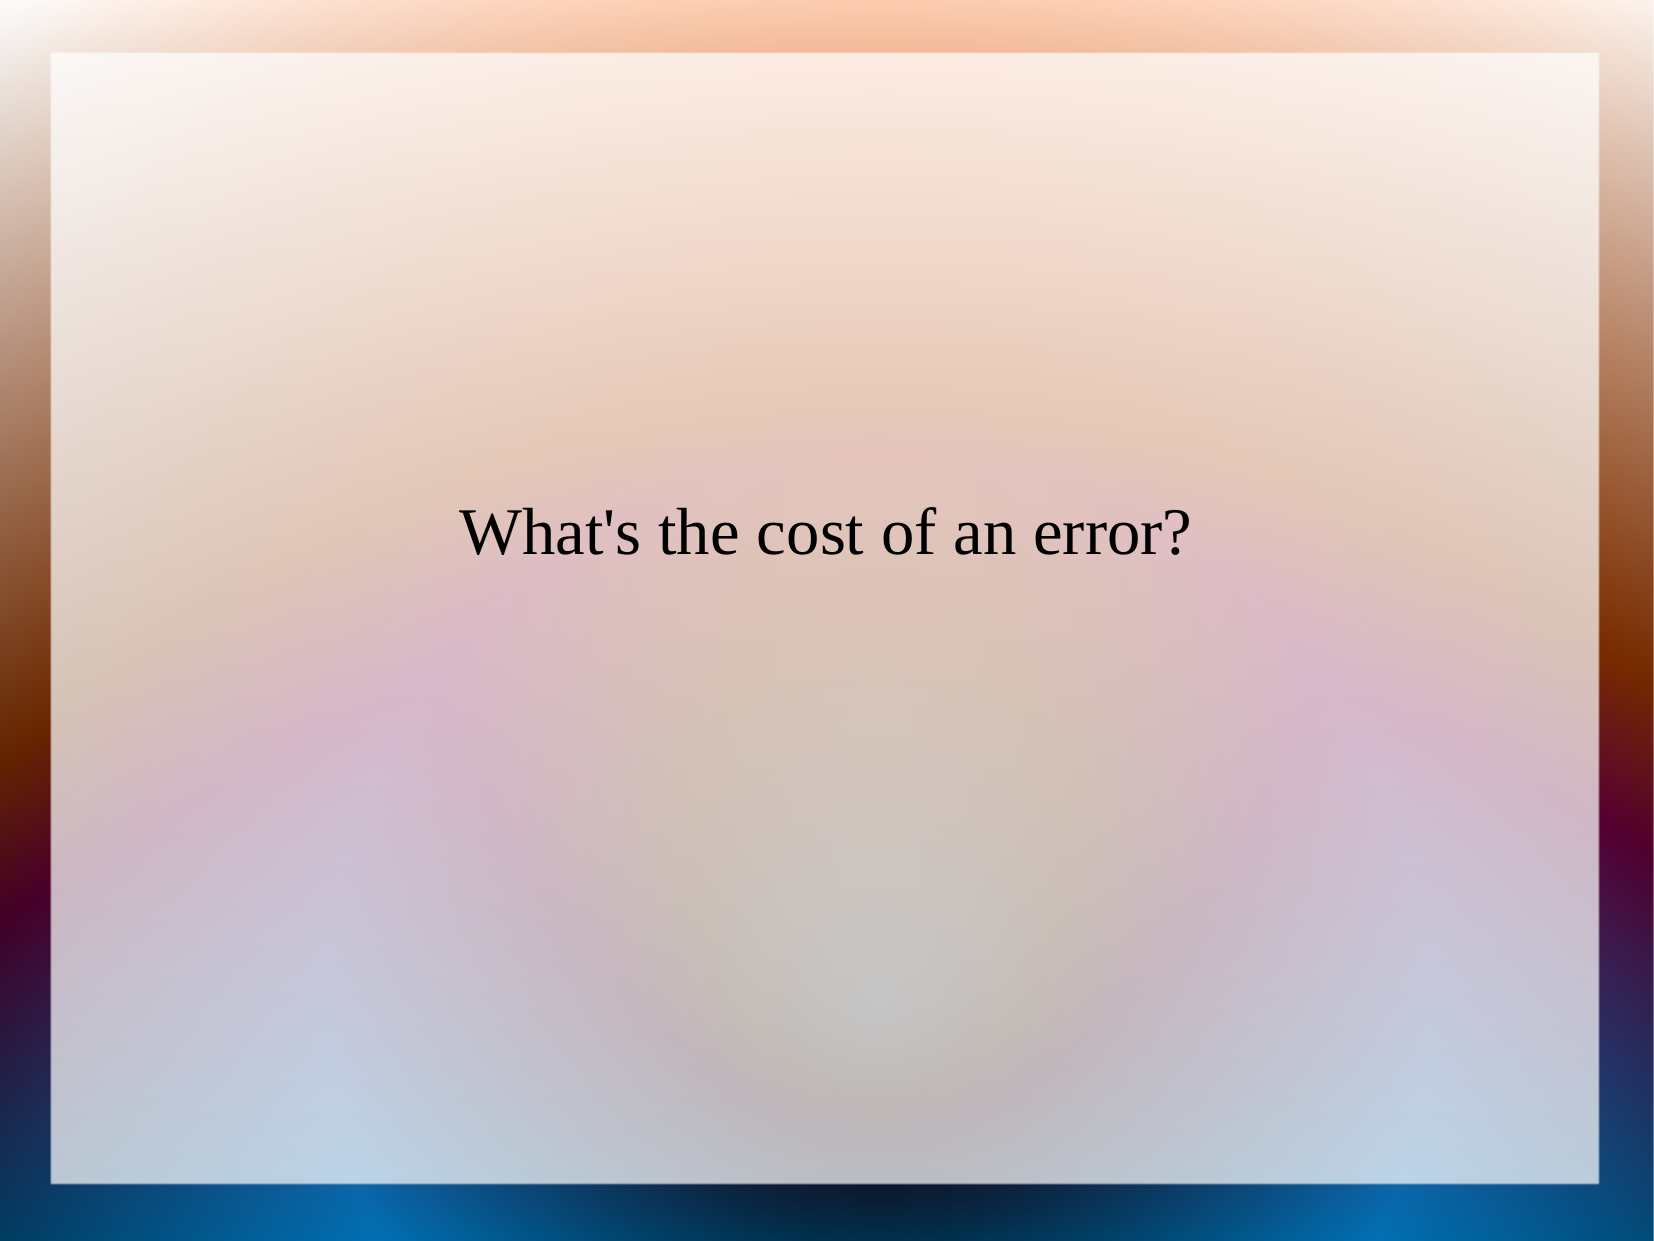

# What's the cost of an error?